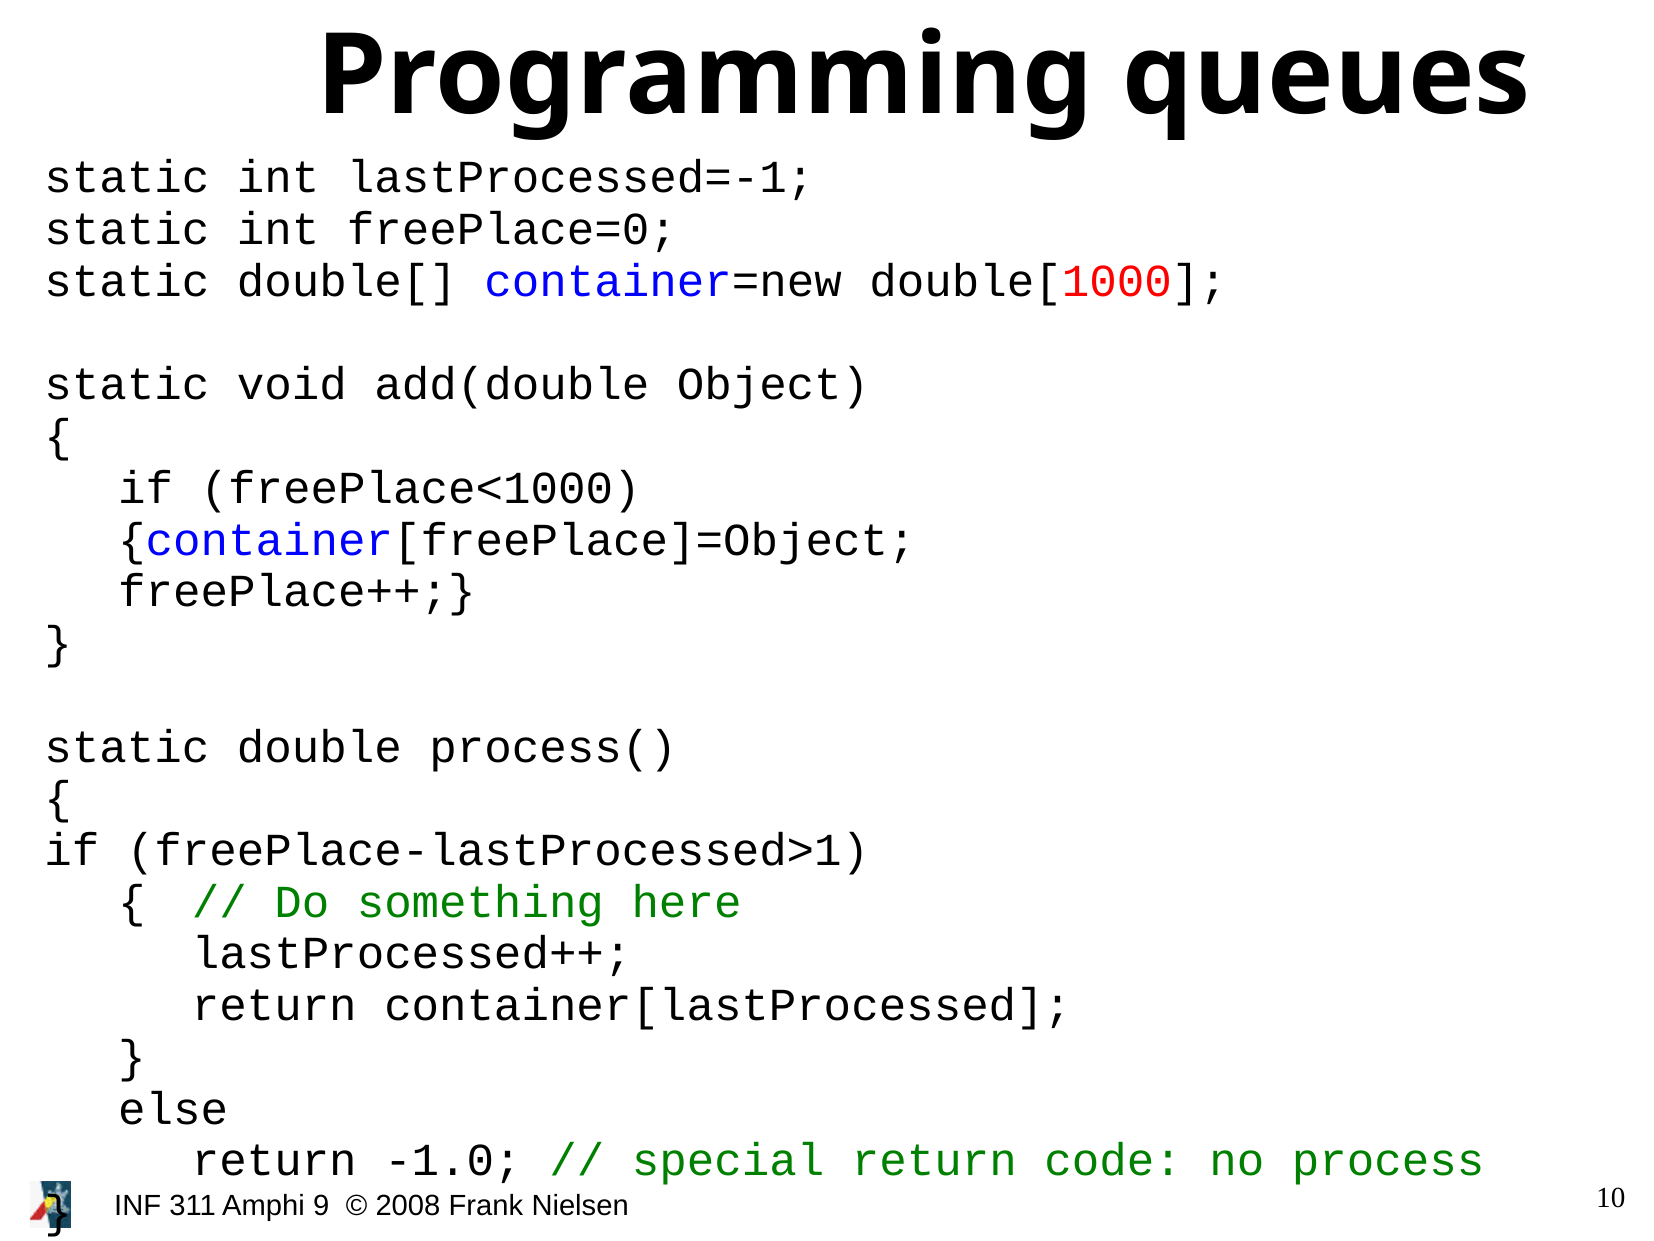

Programming queues
static int lastProcessed=-1;
static int freePlace=0;
static double[] container=new double[1000];
static void add(double Object)
{
	if (freePlace<1000)
	{container[freePlace]=Object;
	freePlace++;}
}
static double process()
{
if (freePlace-lastProcessed>1)
	{	// Do something here
		lastProcessed++;
		return container[lastProcessed];
	}
	else
		return -1.0; // special return code: no process
}